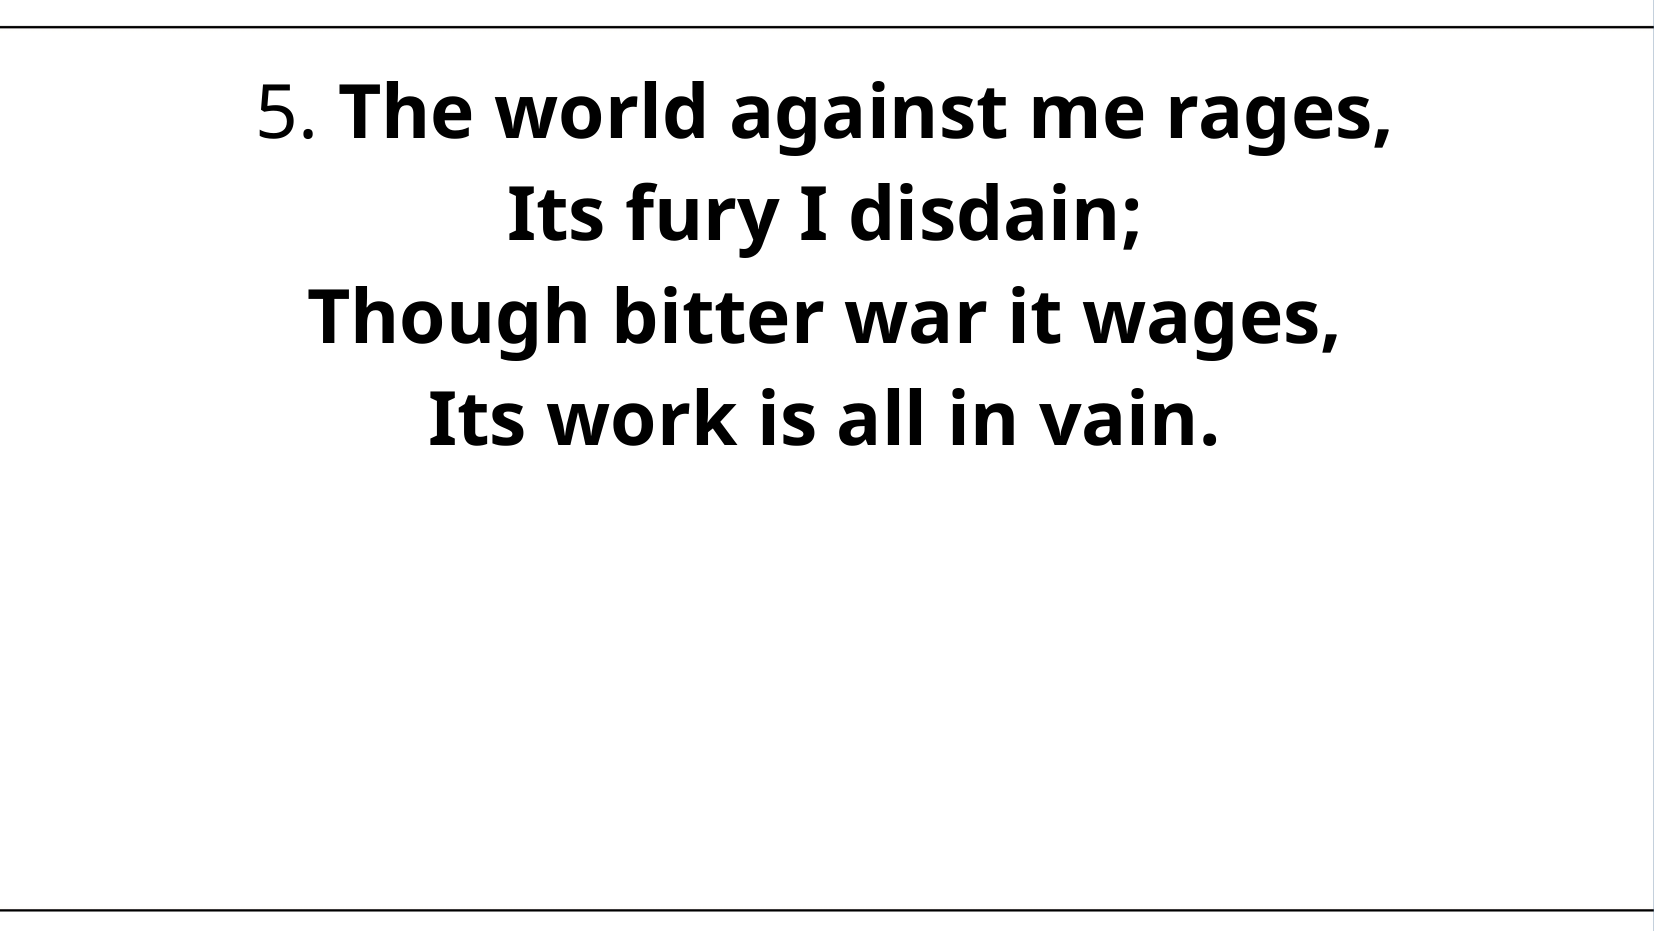

5. The world against me rages,
Its fury I disdain;
Though bitter war it wages,
Its work is all in vain.